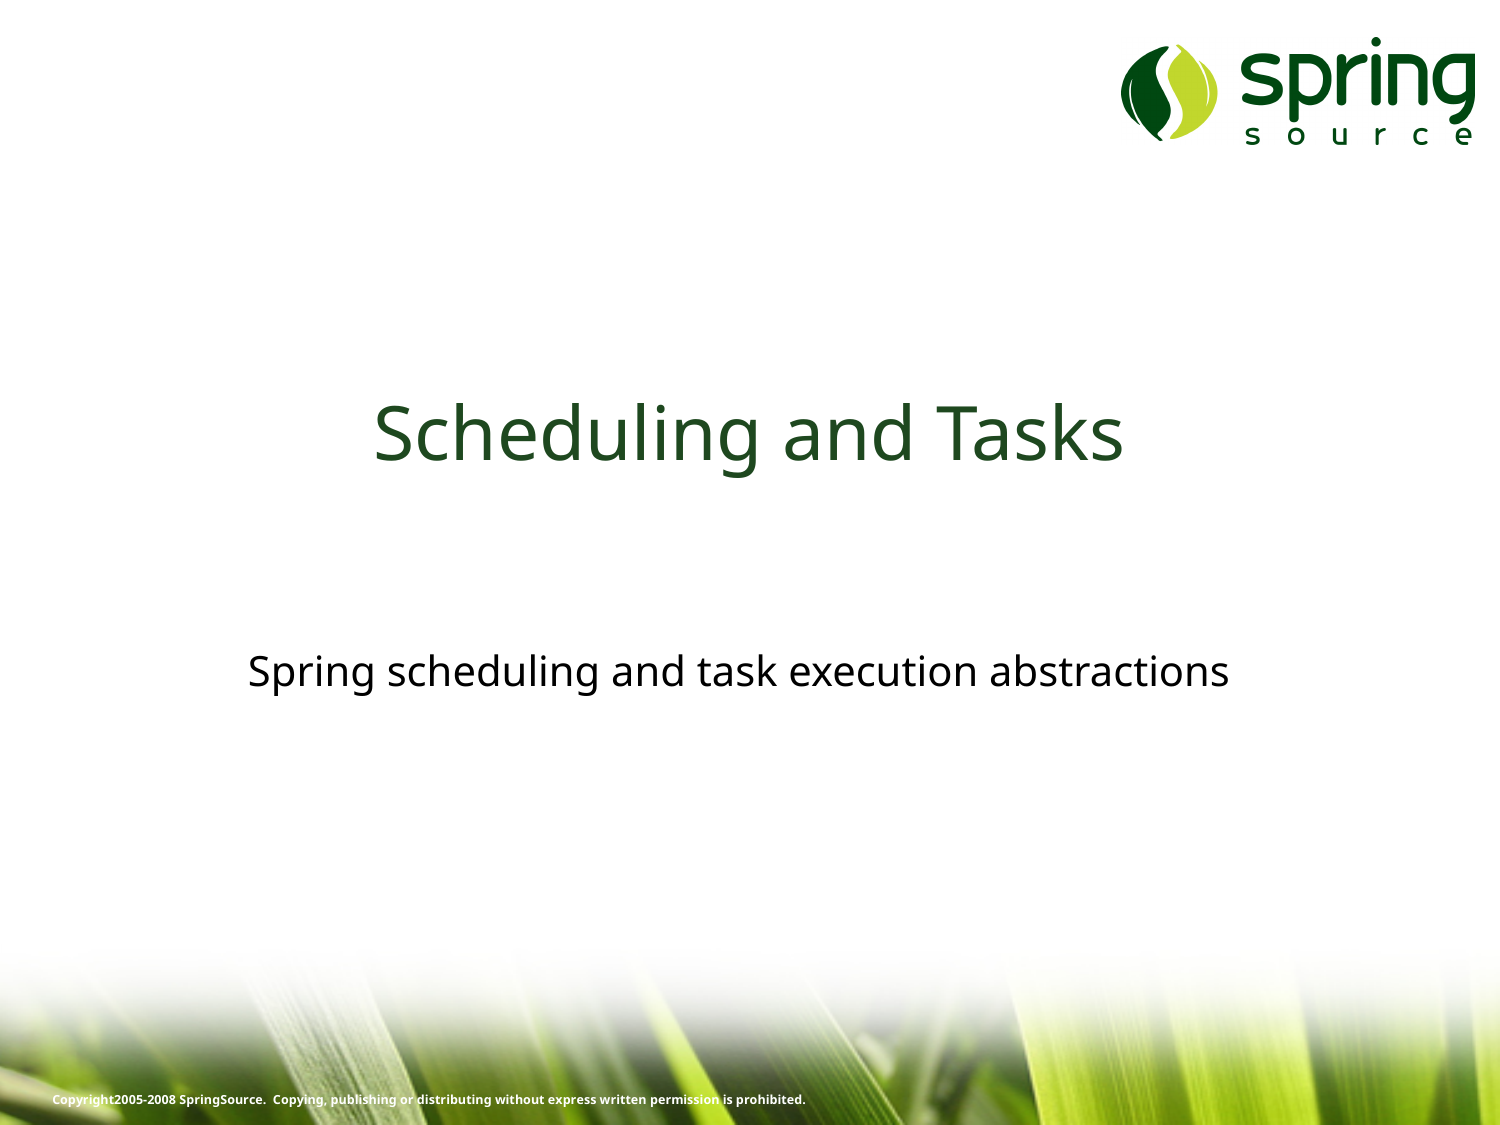

# Scheduling and Tasks
Spring scheduling and task execution abstractions